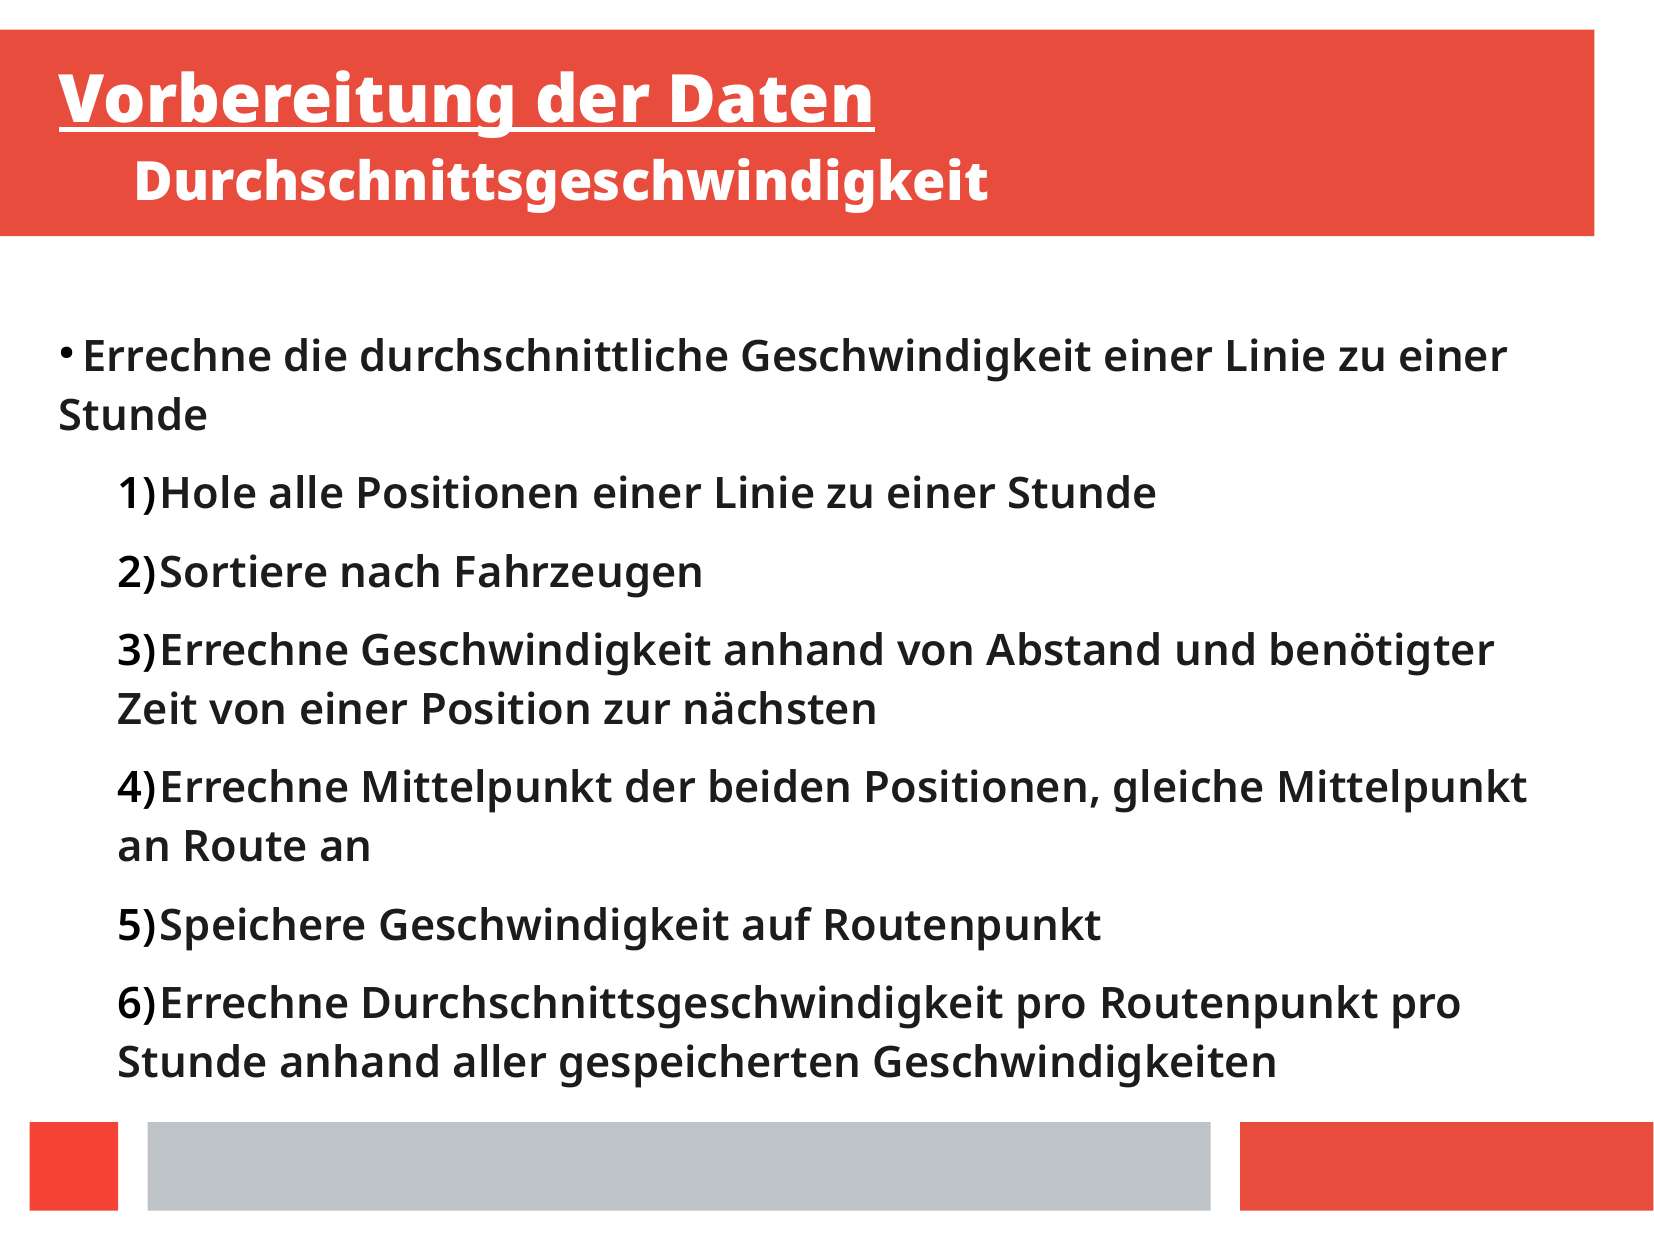

# Vorbereitung der Daten Durchschnittsgeschwindigkeit
 Errechne die durchschnittliche Geschwindigkeit einer Linie zu einer Stunde
 Hole alle Positionen einer Linie zu einer Stunde
 Sortiere nach Fahrzeugen
 Errechne Geschwindigkeit anhand von Abstand und benötigter Zeit von einer Position zur nächsten
 Errechne Mittelpunkt der beiden Positionen, gleiche Mittelpunkt an Route an
 Speichere Geschwindigkeit auf Routenpunkt
 Errechne Durchschnittsgeschwindigkeit pro Routenpunkt pro Stunde anhand aller gespeicherten Geschwindigkeiten